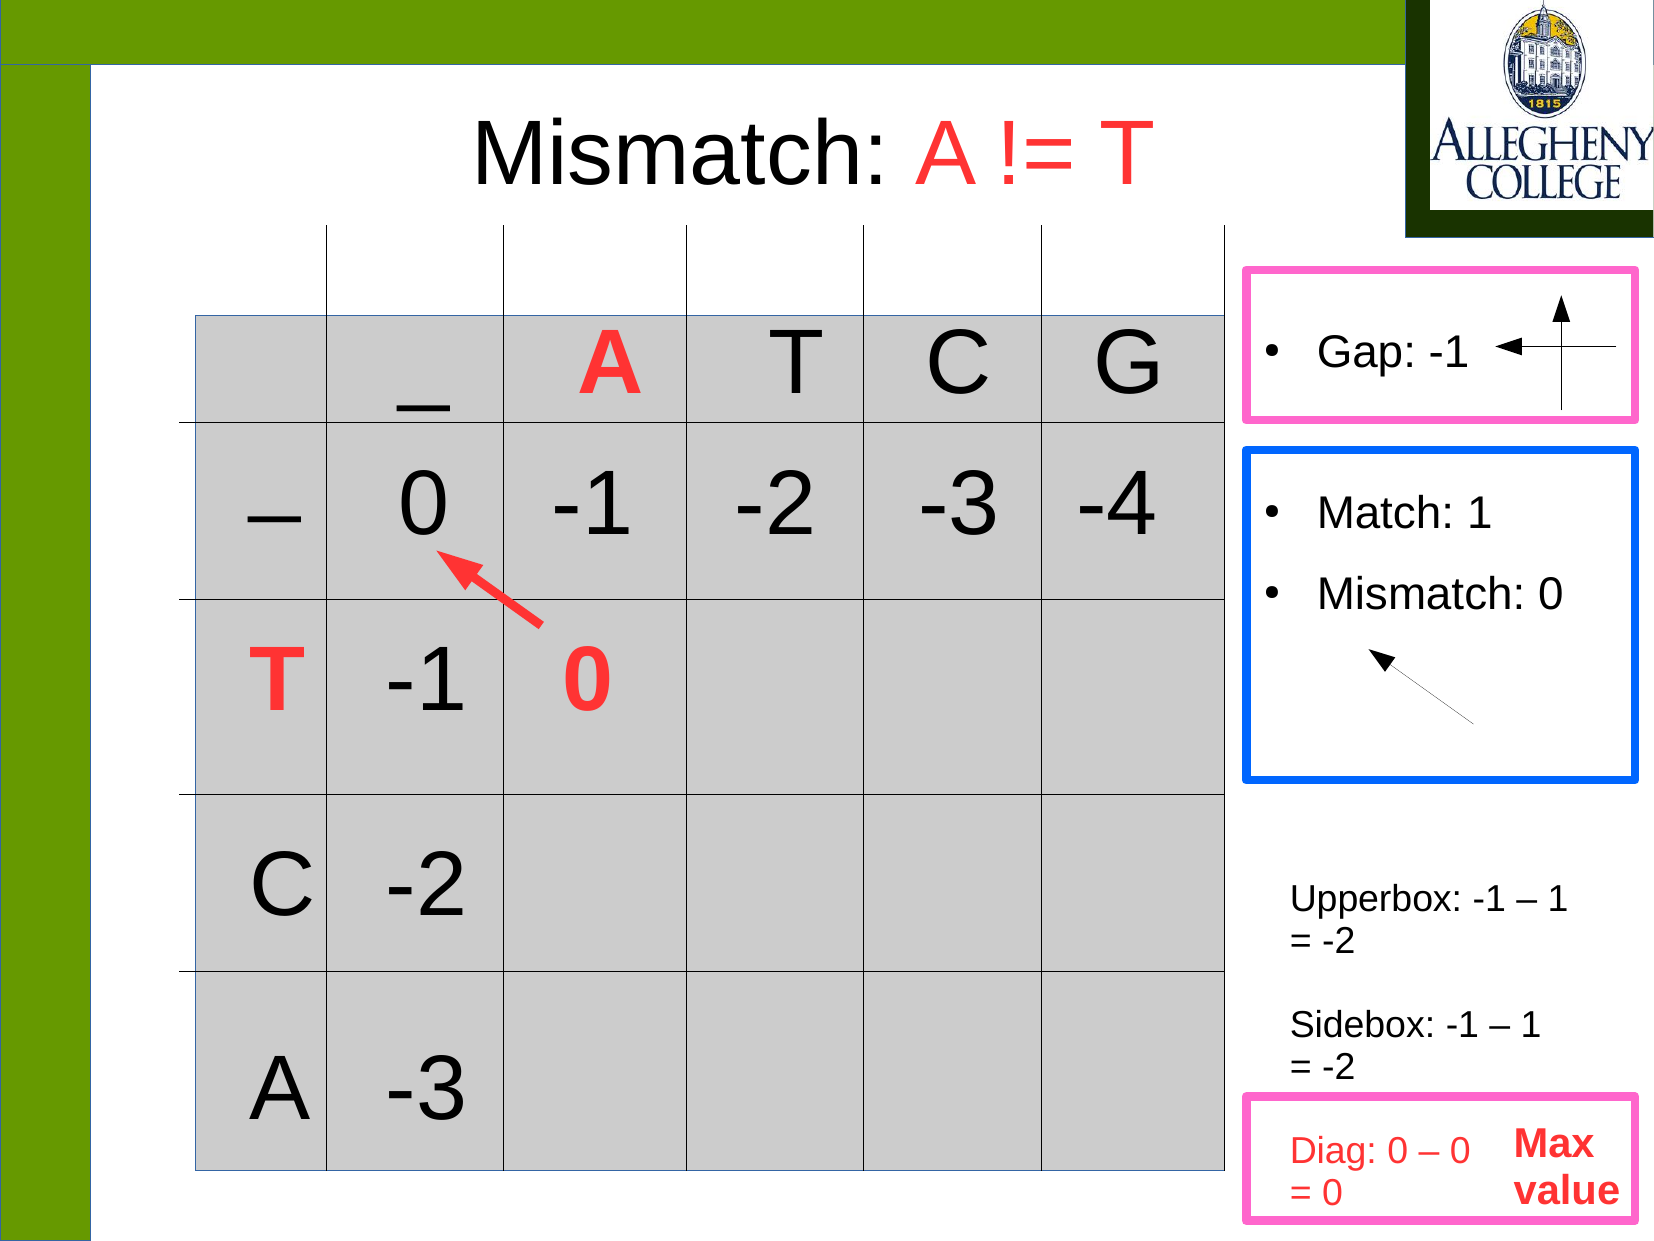

# Mismatch: A != T
 _ A T C G
Gap: -1
Match: 1
Mismatch: 0
_
T
C
A
-1
-2
-3
0
 0 -1 -2 -3 -4
Upperbox: -1 – 1 = -2
Sidebox: -1 – 1
= -2
Diag: 0 – 0
= 0
Max
value